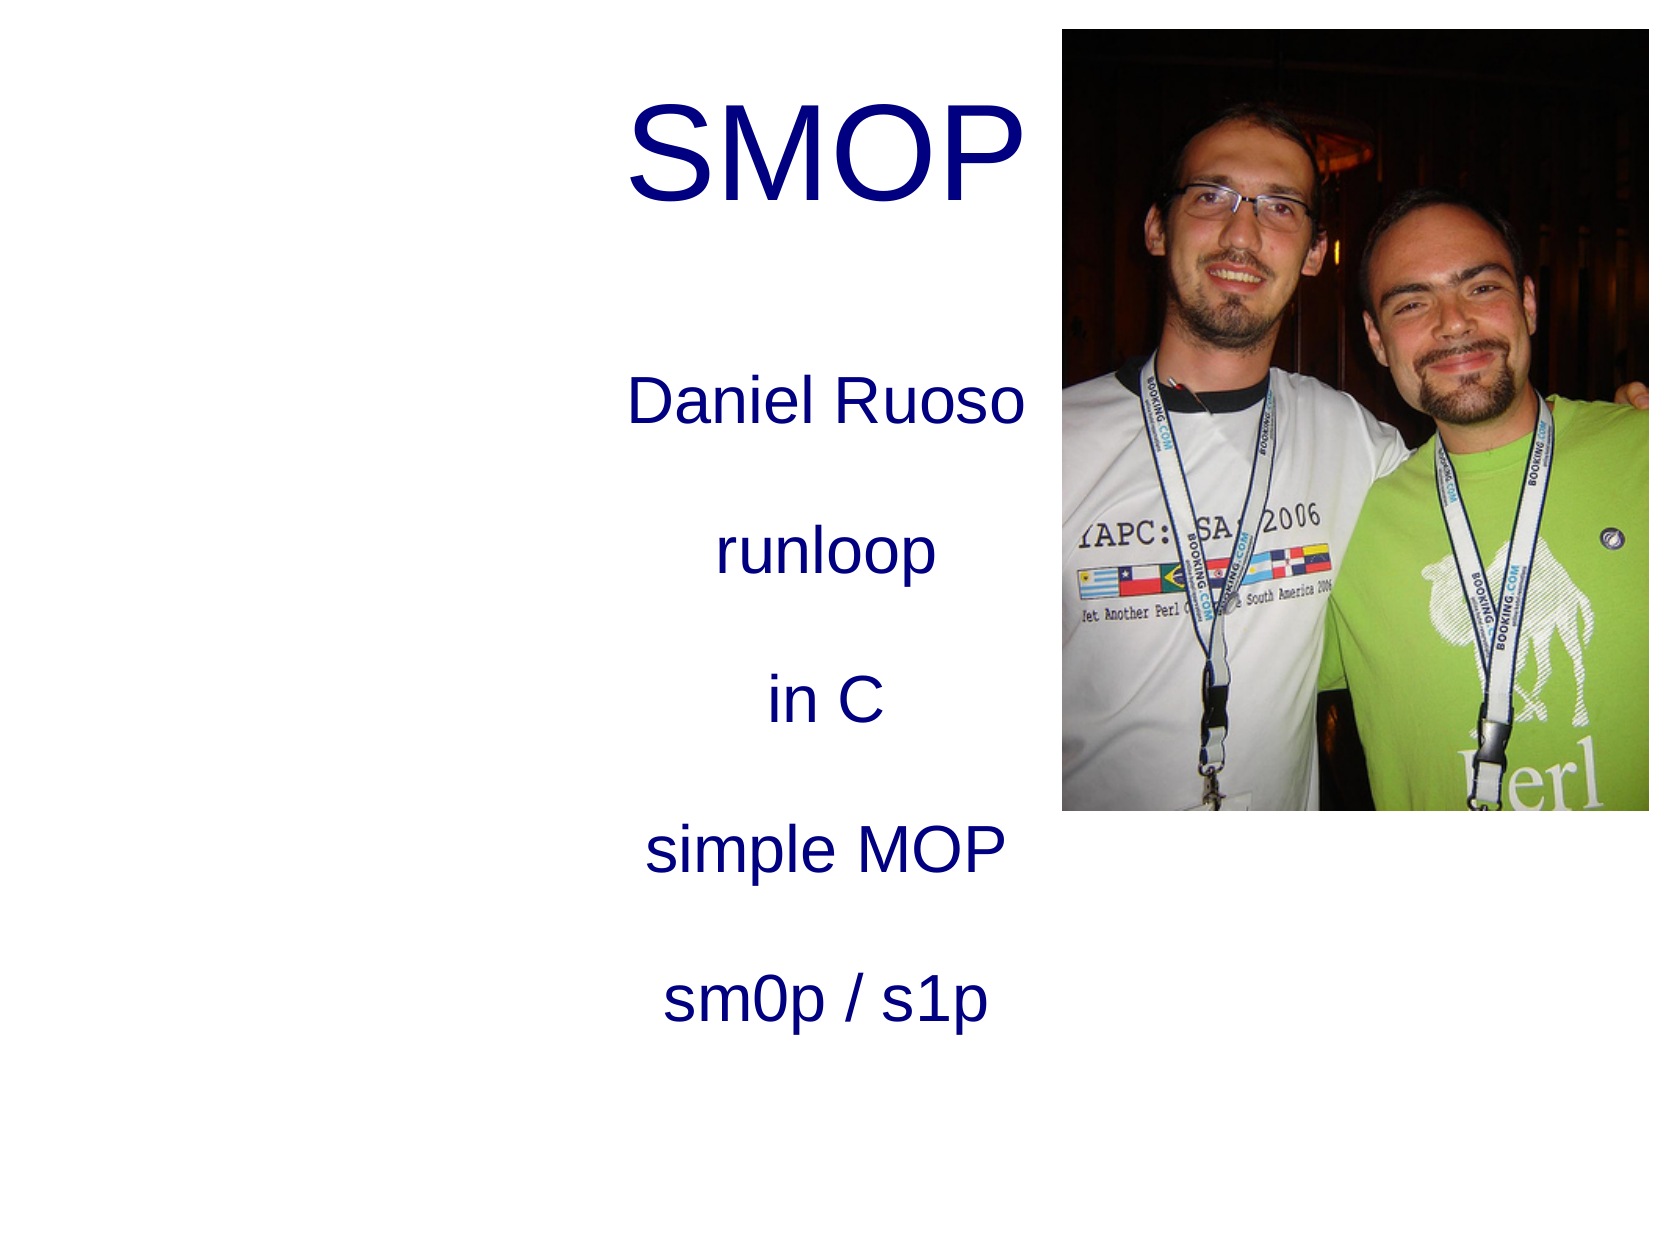

# SMOP
Daniel Ruoso
runloop
in C
simple MOP
sm0p / s1p